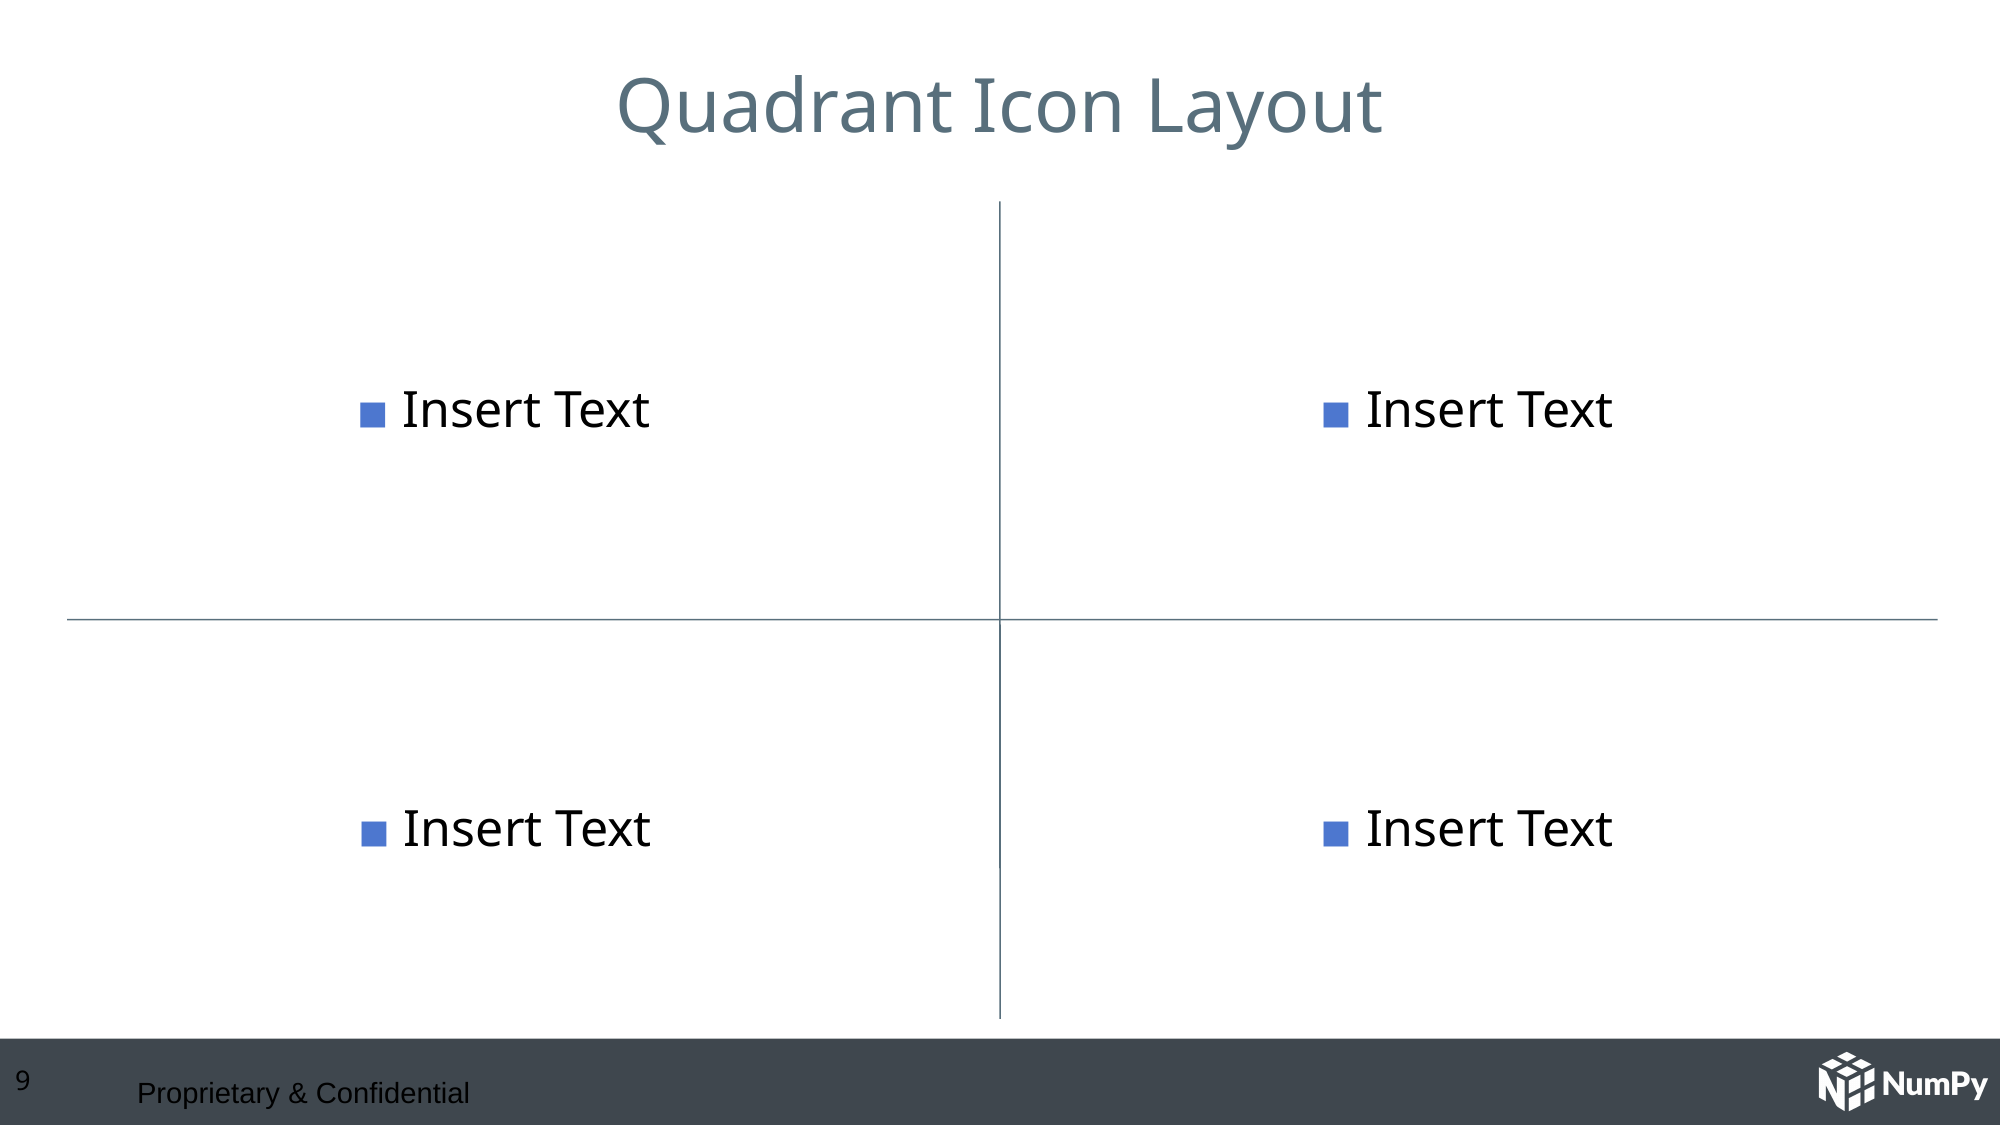

# Quadrant Icon Layout
Insert Text
Insert Text
Insert Text
Insert Text
Proprietary & Confidential